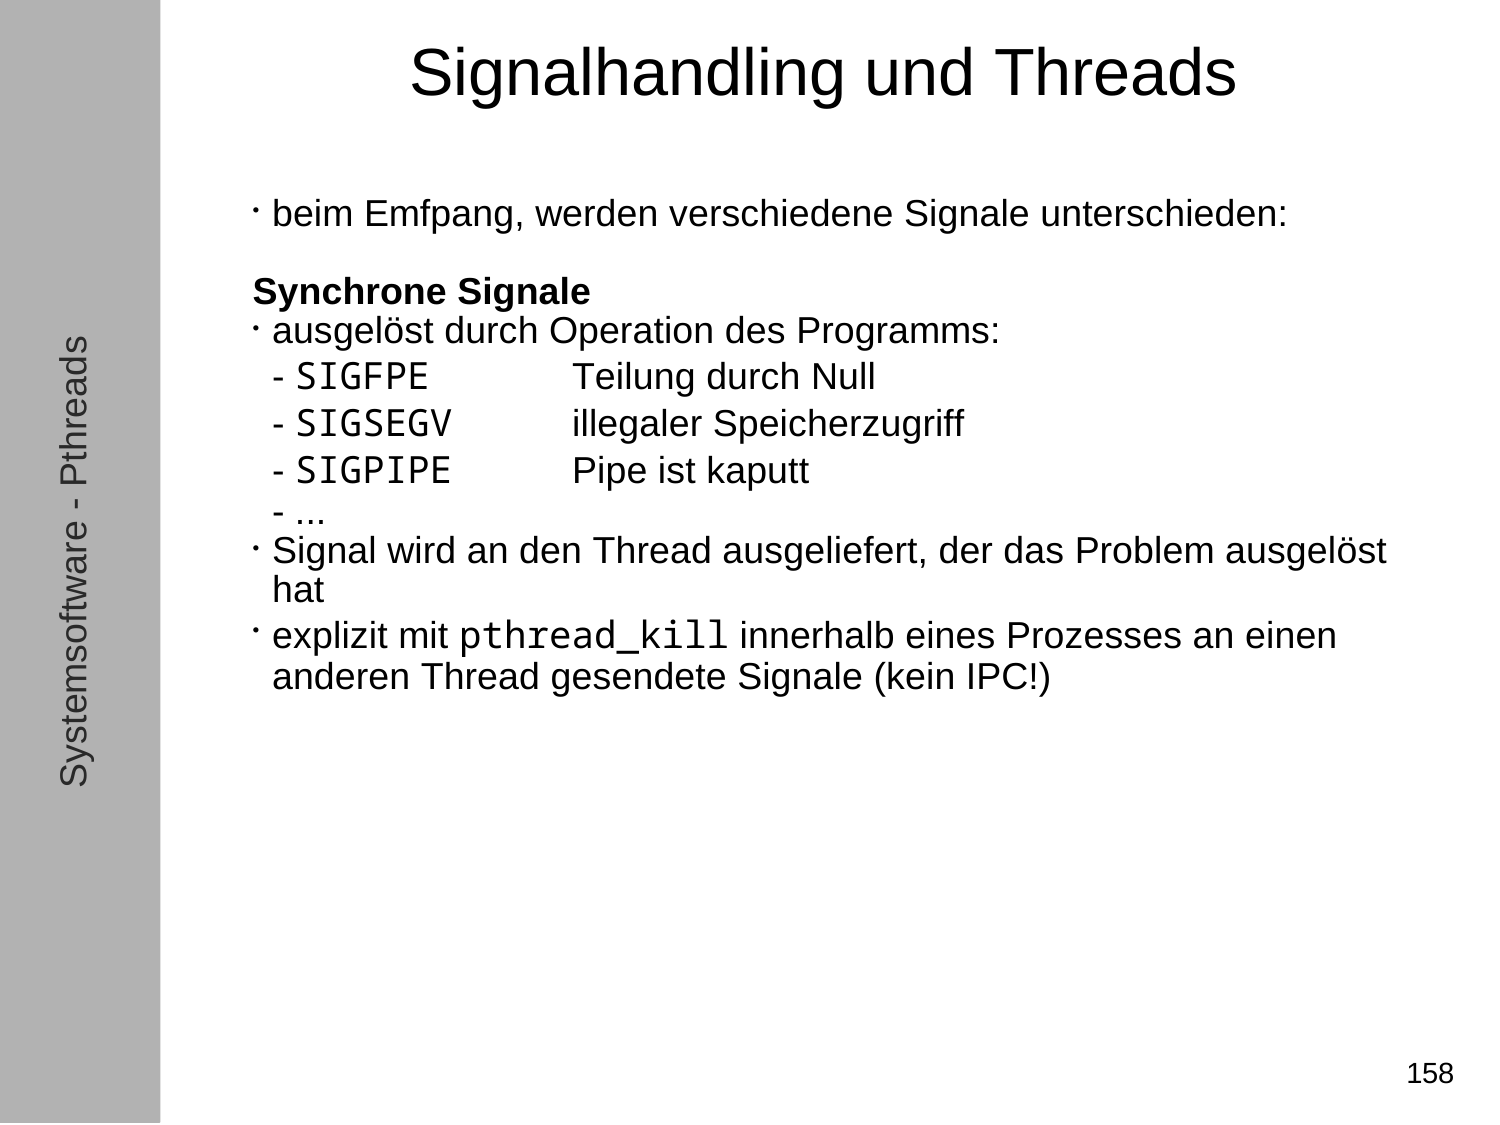

Signalhandling und Threads
beim Emfpang, werden verschiedene Signale unterschieden:
Synchrone Signale
	ausgelöst durch Operation des Programms:
- SIGFPE		Teilung durch Null
- SIGSEGV		illegaler Speicherzugriff
- SIGPIPE		Pipe ist kaputt
- ...
Signal wird an den Thread ausgeliefert, der das Problem ausgelöst hat
explizit mit pthread_kill innerhalb eines Prozesses an einen anderen Thread gesendete Signale (kein IPC!)
Systemsoftware - Pthreads